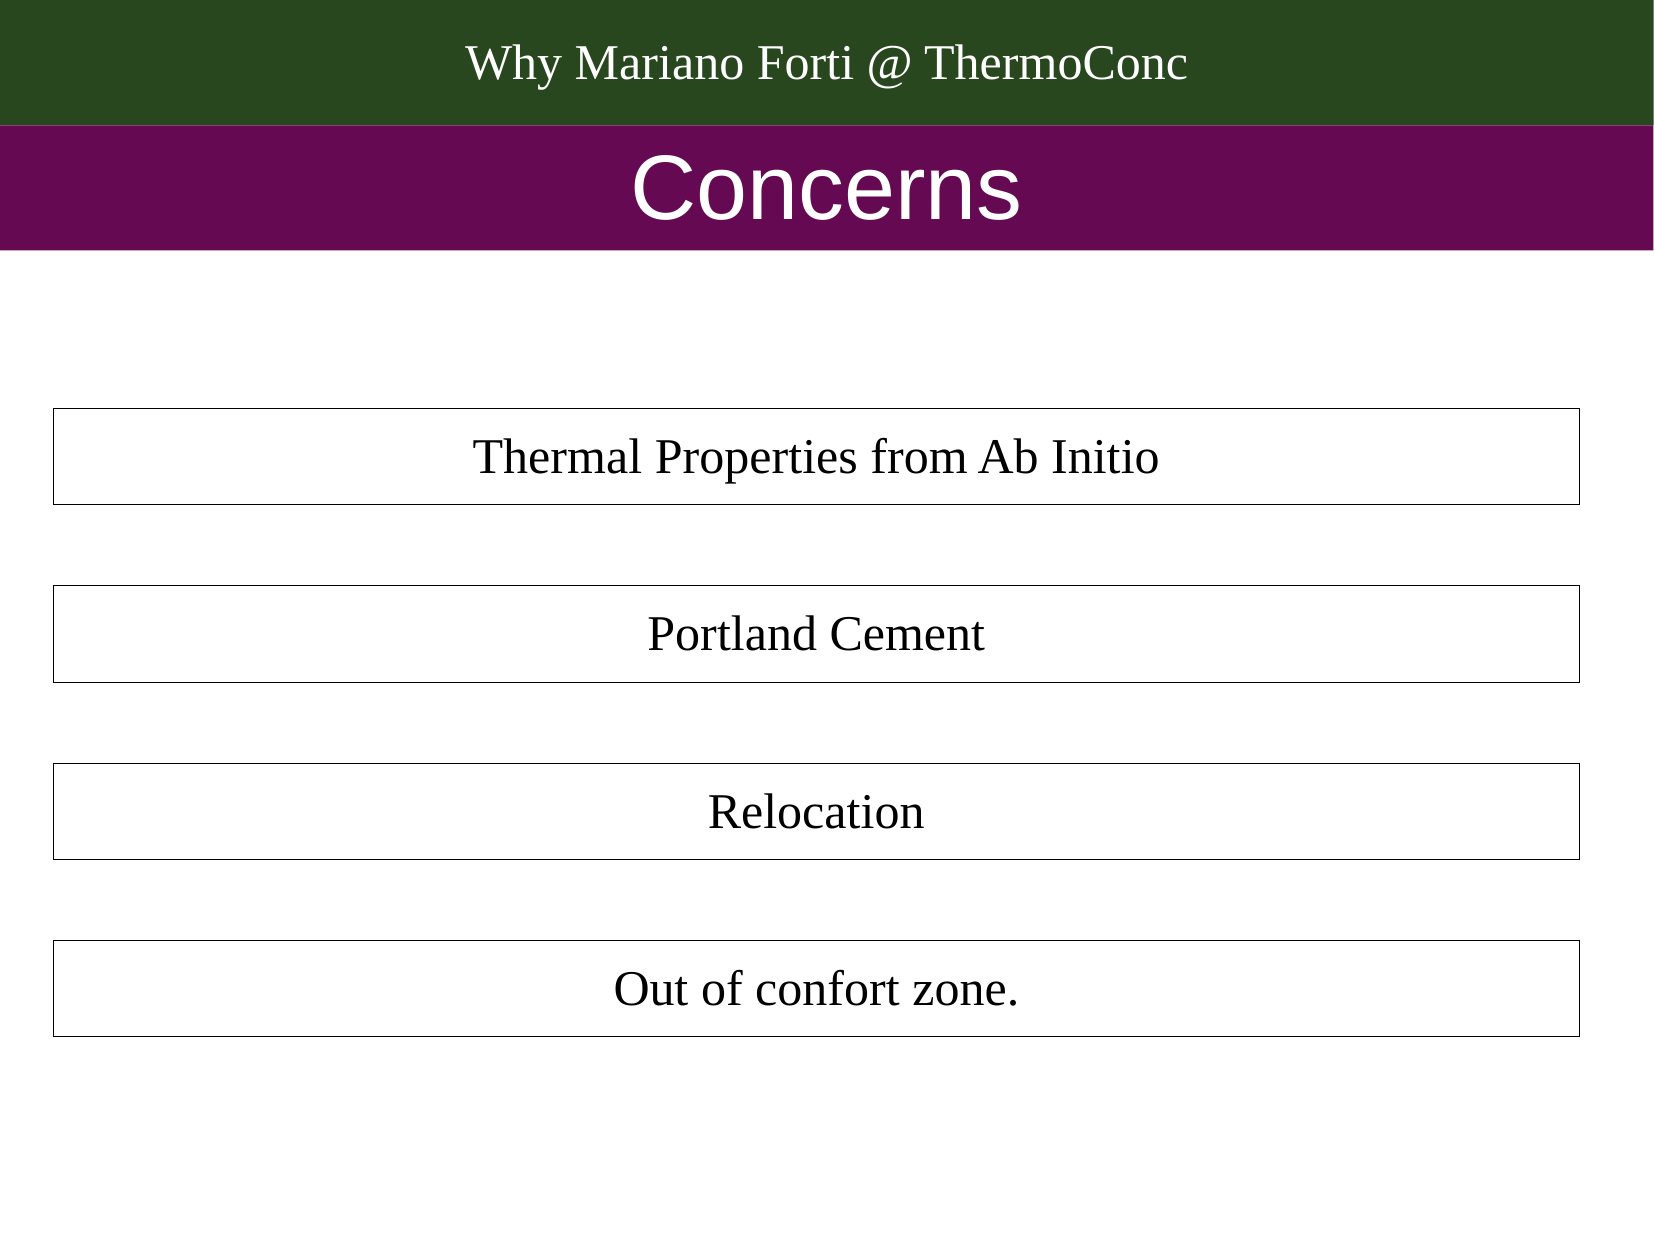

# Concerns
Thermal Properties from Ab Initio
Portland Cement
Relocation
Out of confort zone.